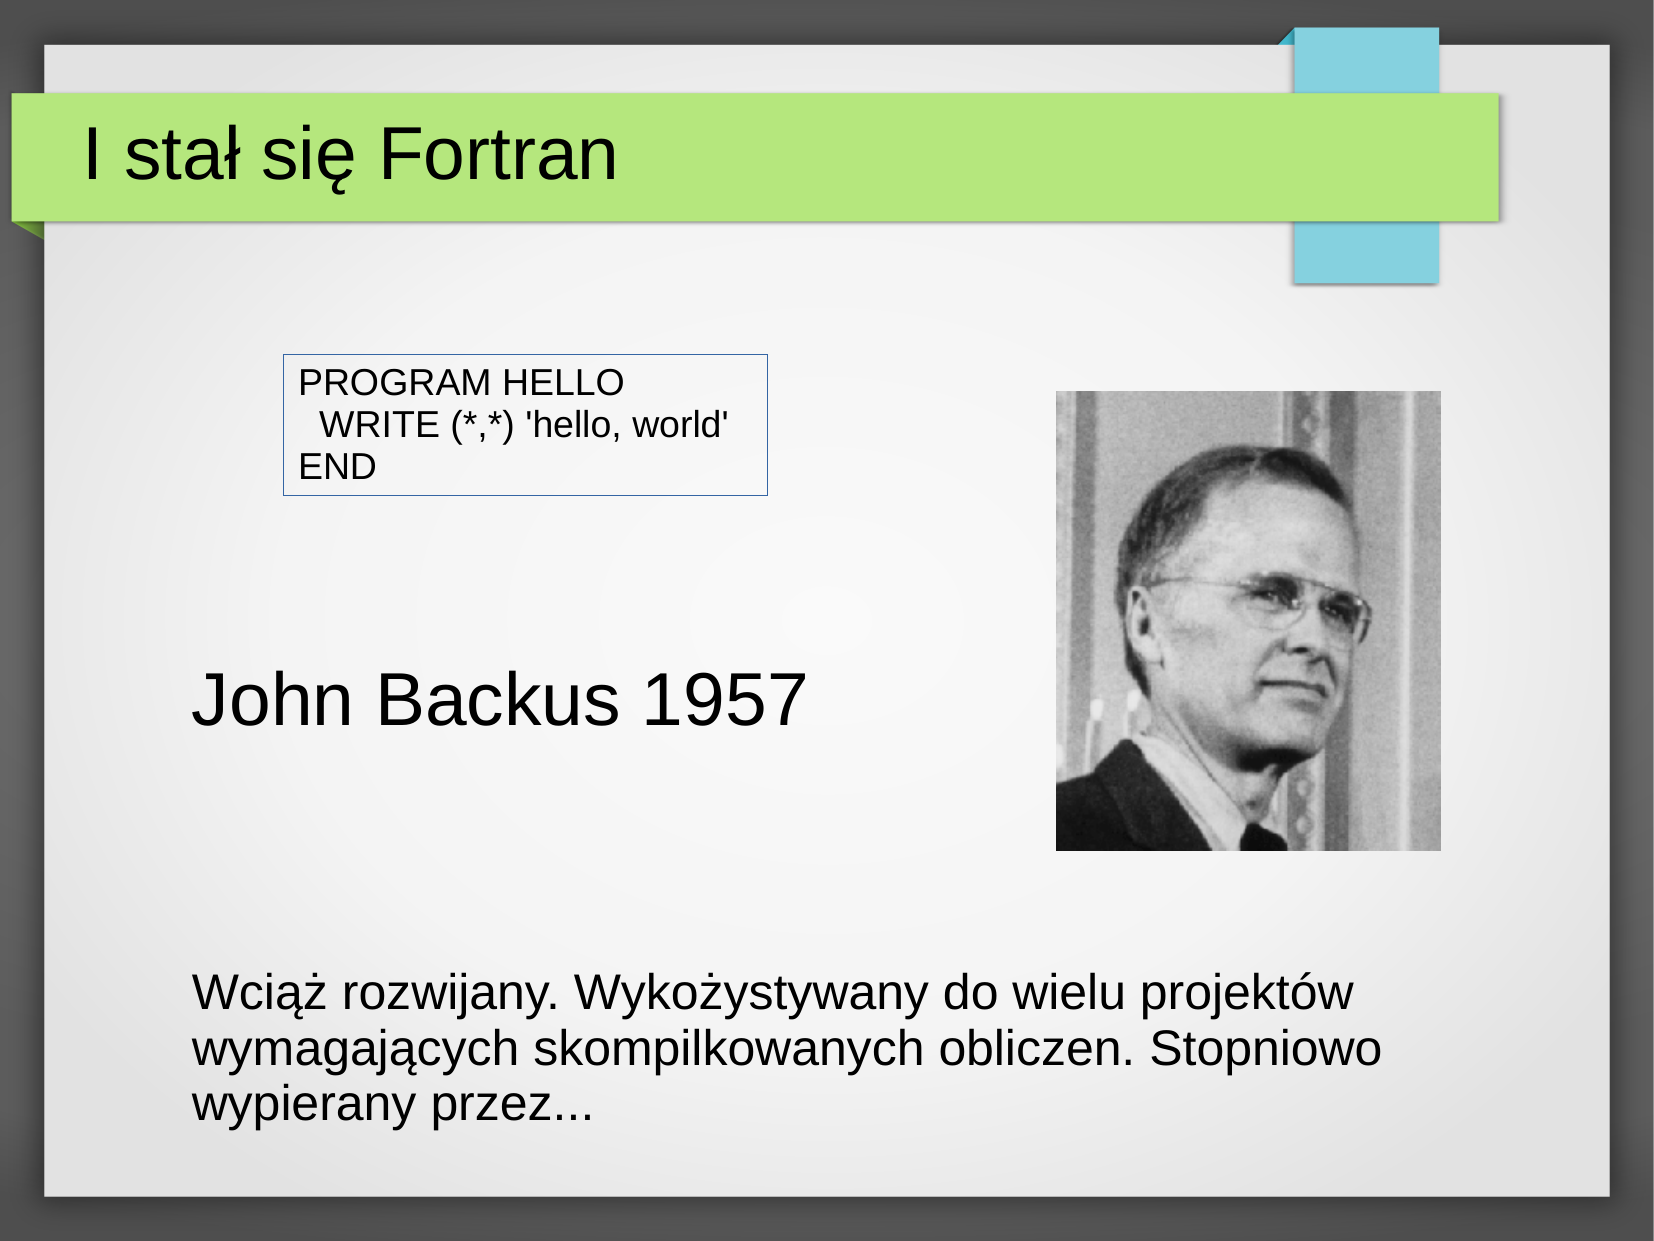

# I stał się Fortran
PROGRAM HELLO
 WRITE (*,*) 'hello, world'
END
John Backus 1957
Wciąż rozwijany. Wykożystywany do wielu projektów wymagających skompilkowanych obliczen. Stopniowo wypierany przez...